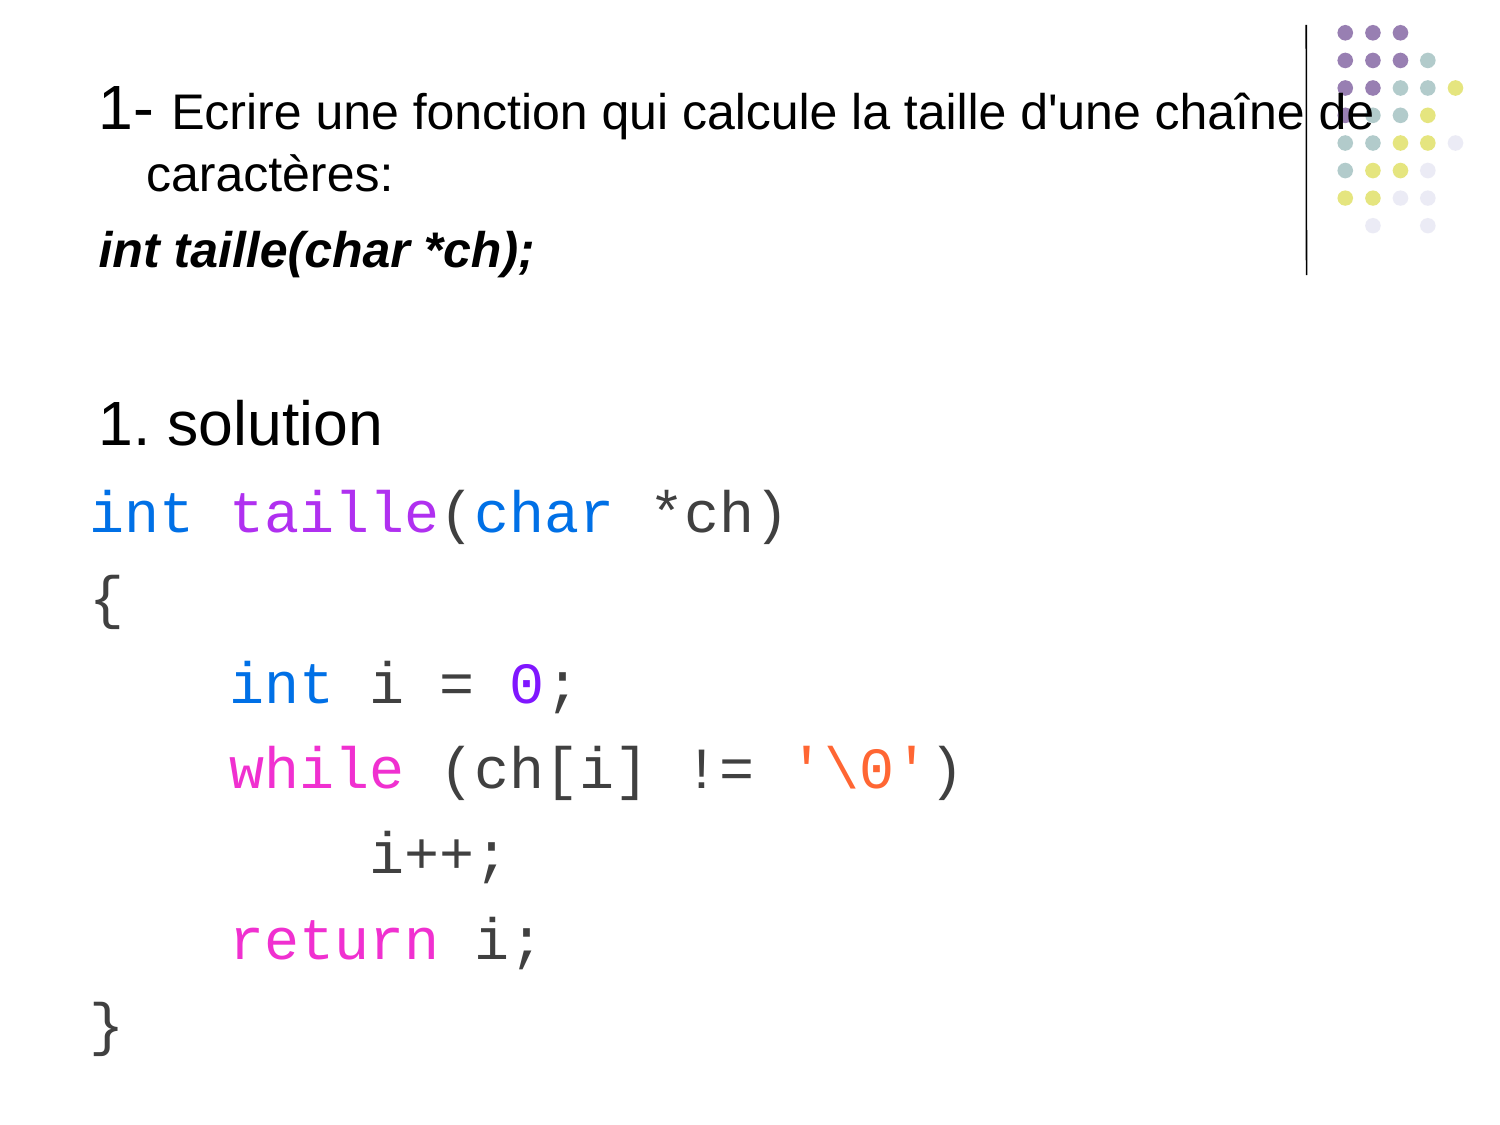

# 1- Ecrire une fonction qui calcule la taille d'une chaîne de caractères:
int taille(char *ch);
1. solution
int taille(char *ch)
{
 int i = 0;
 while (ch[i] != '\0')
 i++;
 return i;
}